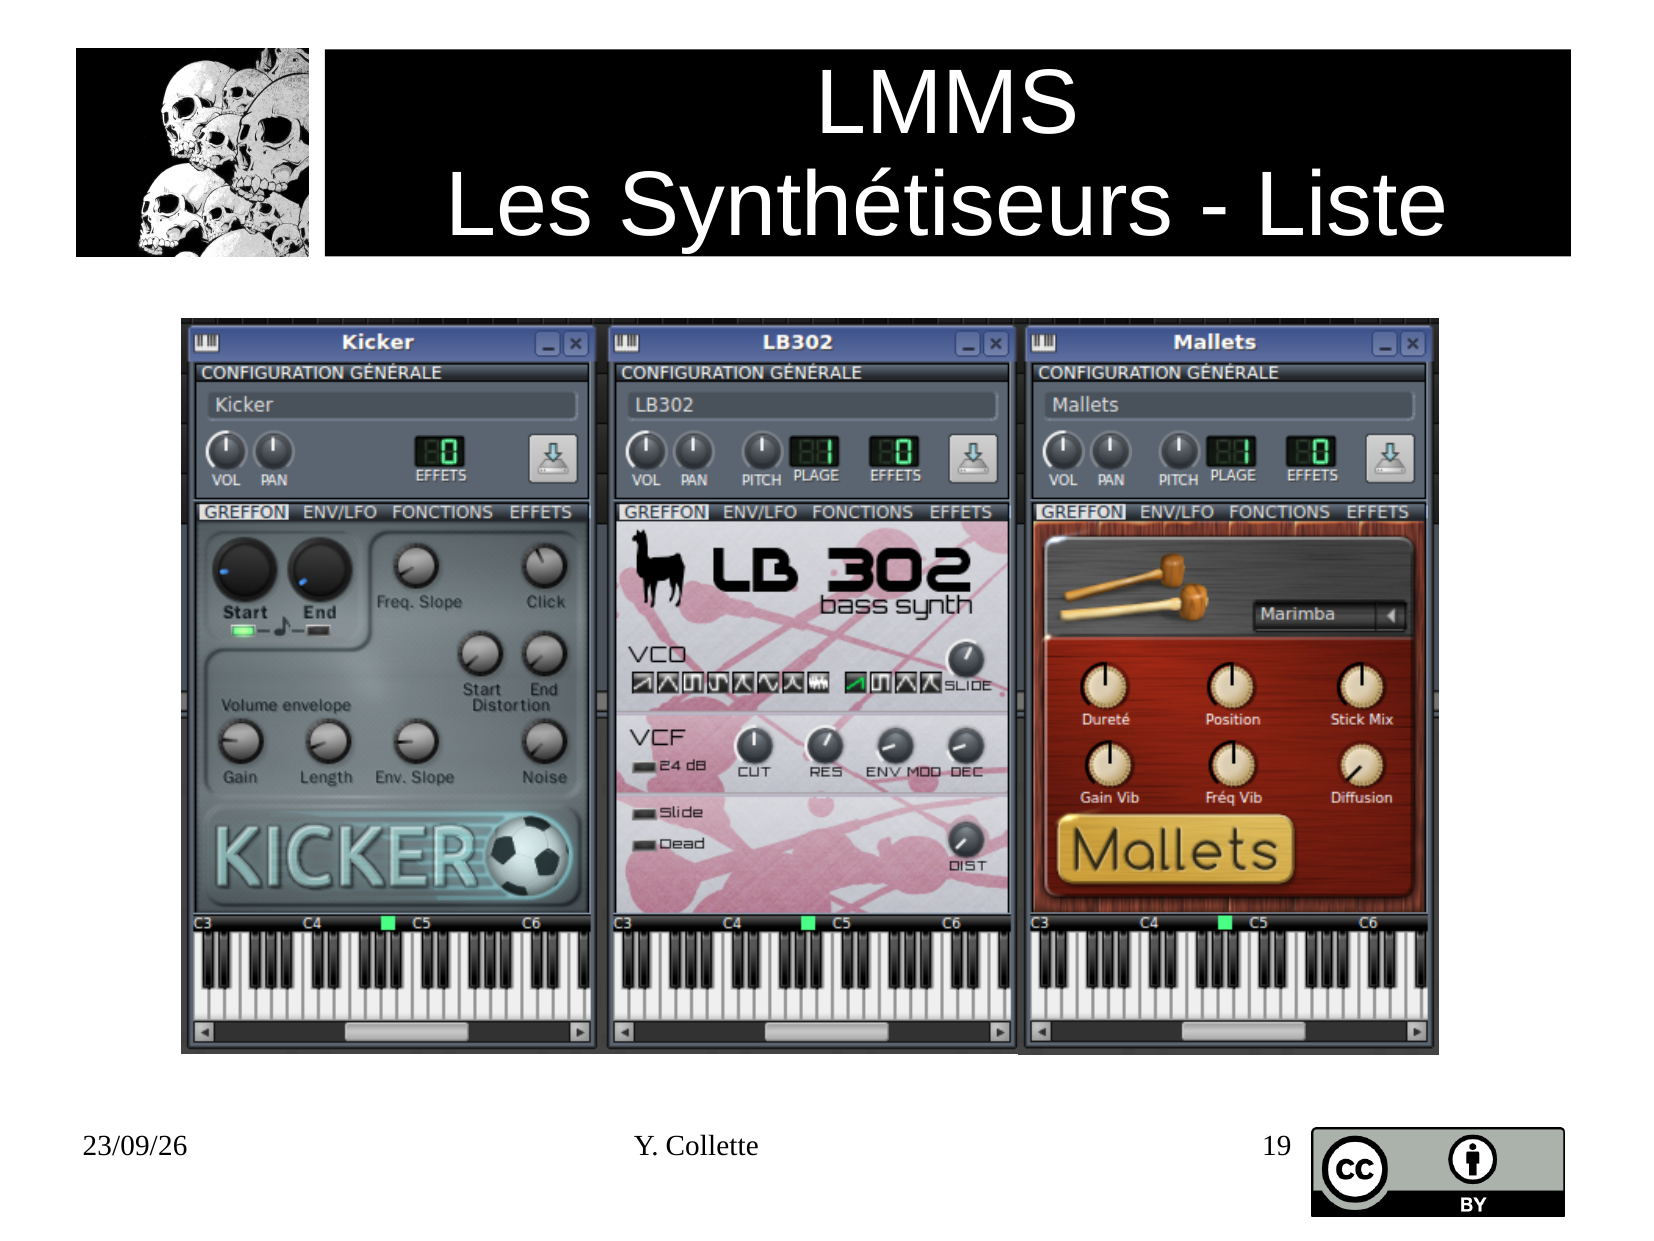

# LMMS Les Synthétiseurs - Liste
Y. Collette
19